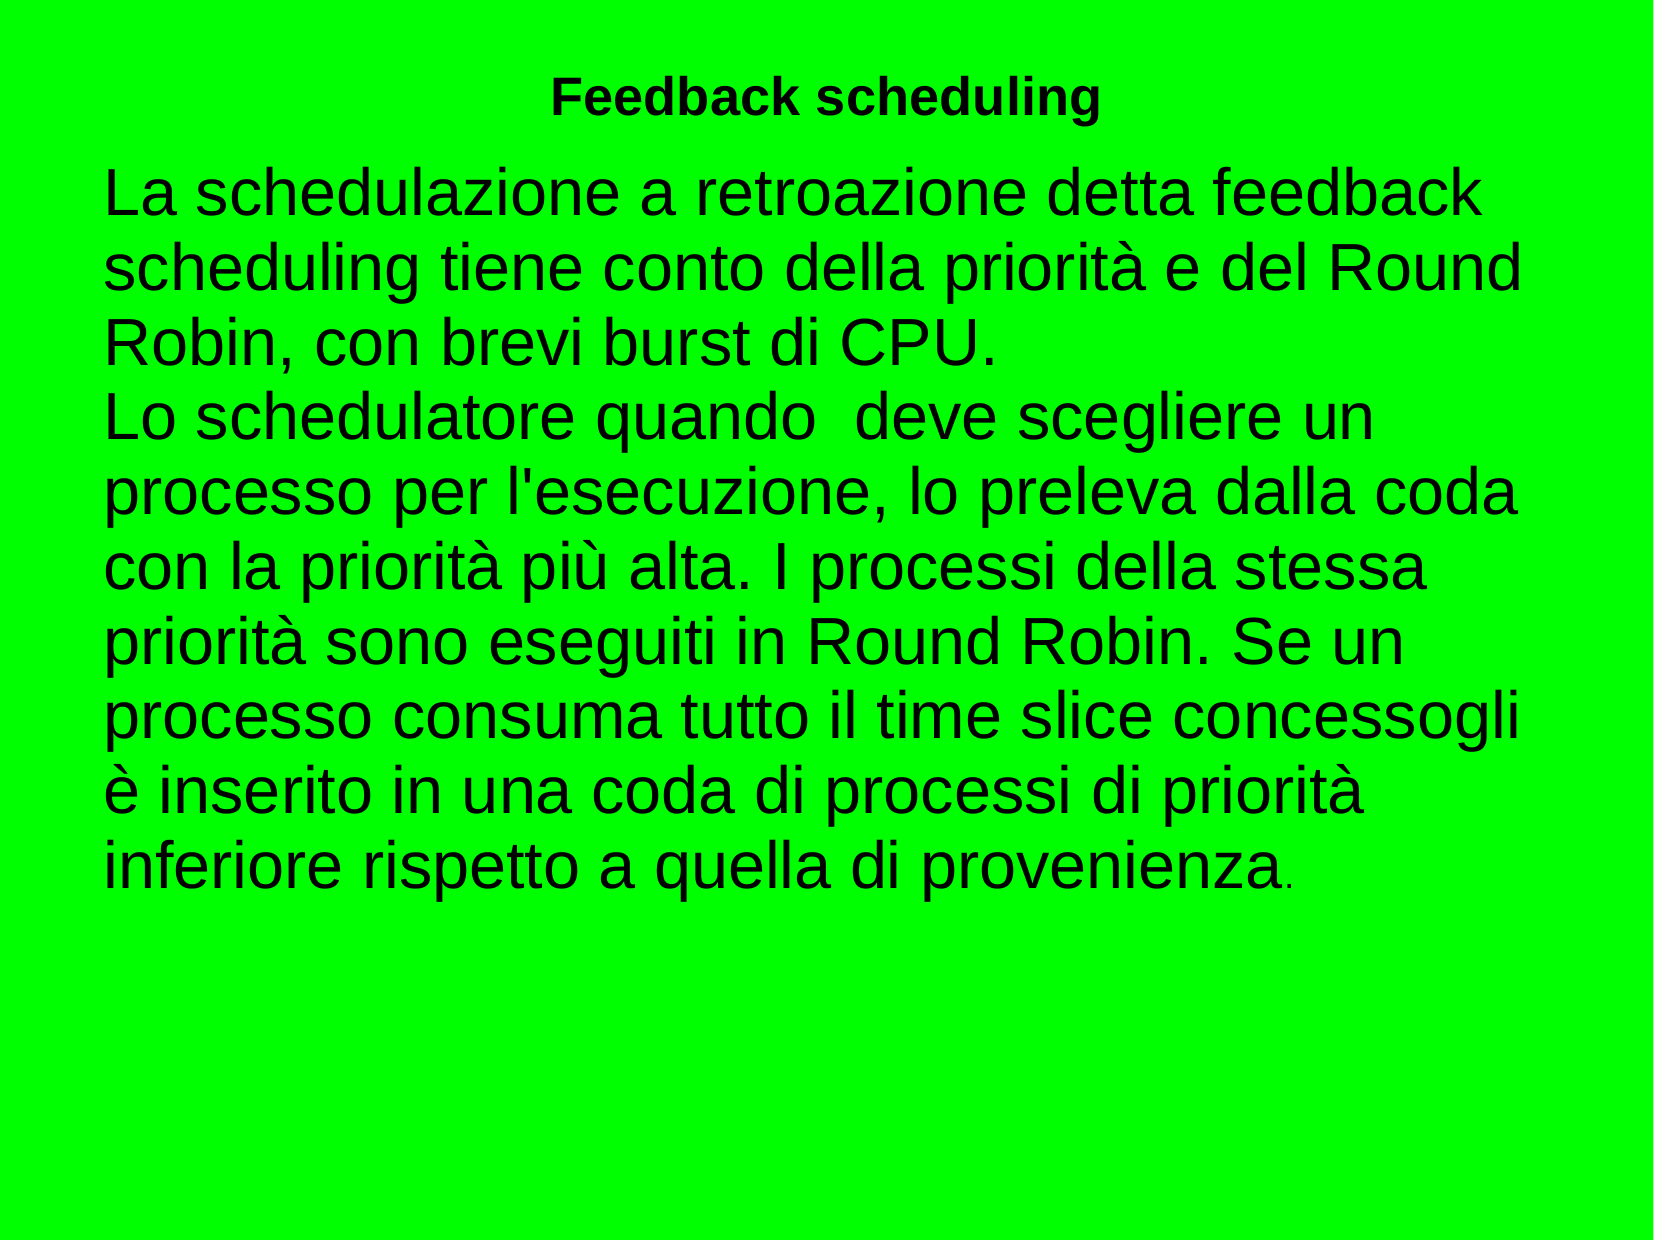

Feedback scheduling
La schedulazione a retroazione detta feedback scheduling tiene conto della priorità e del Round Robin, con brevi burst di CPU.
Lo schedulatore quando deve scegliere un processo per l'esecuzione, lo preleva dalla coda con la priorità più alta. I processi della stessa priorità sono eseguiti in Round Robin. Se un processo consuma tutto il time slice concessogli è inserito in una coda di processi di priorità inferiore rispetto a quella di provenienza.